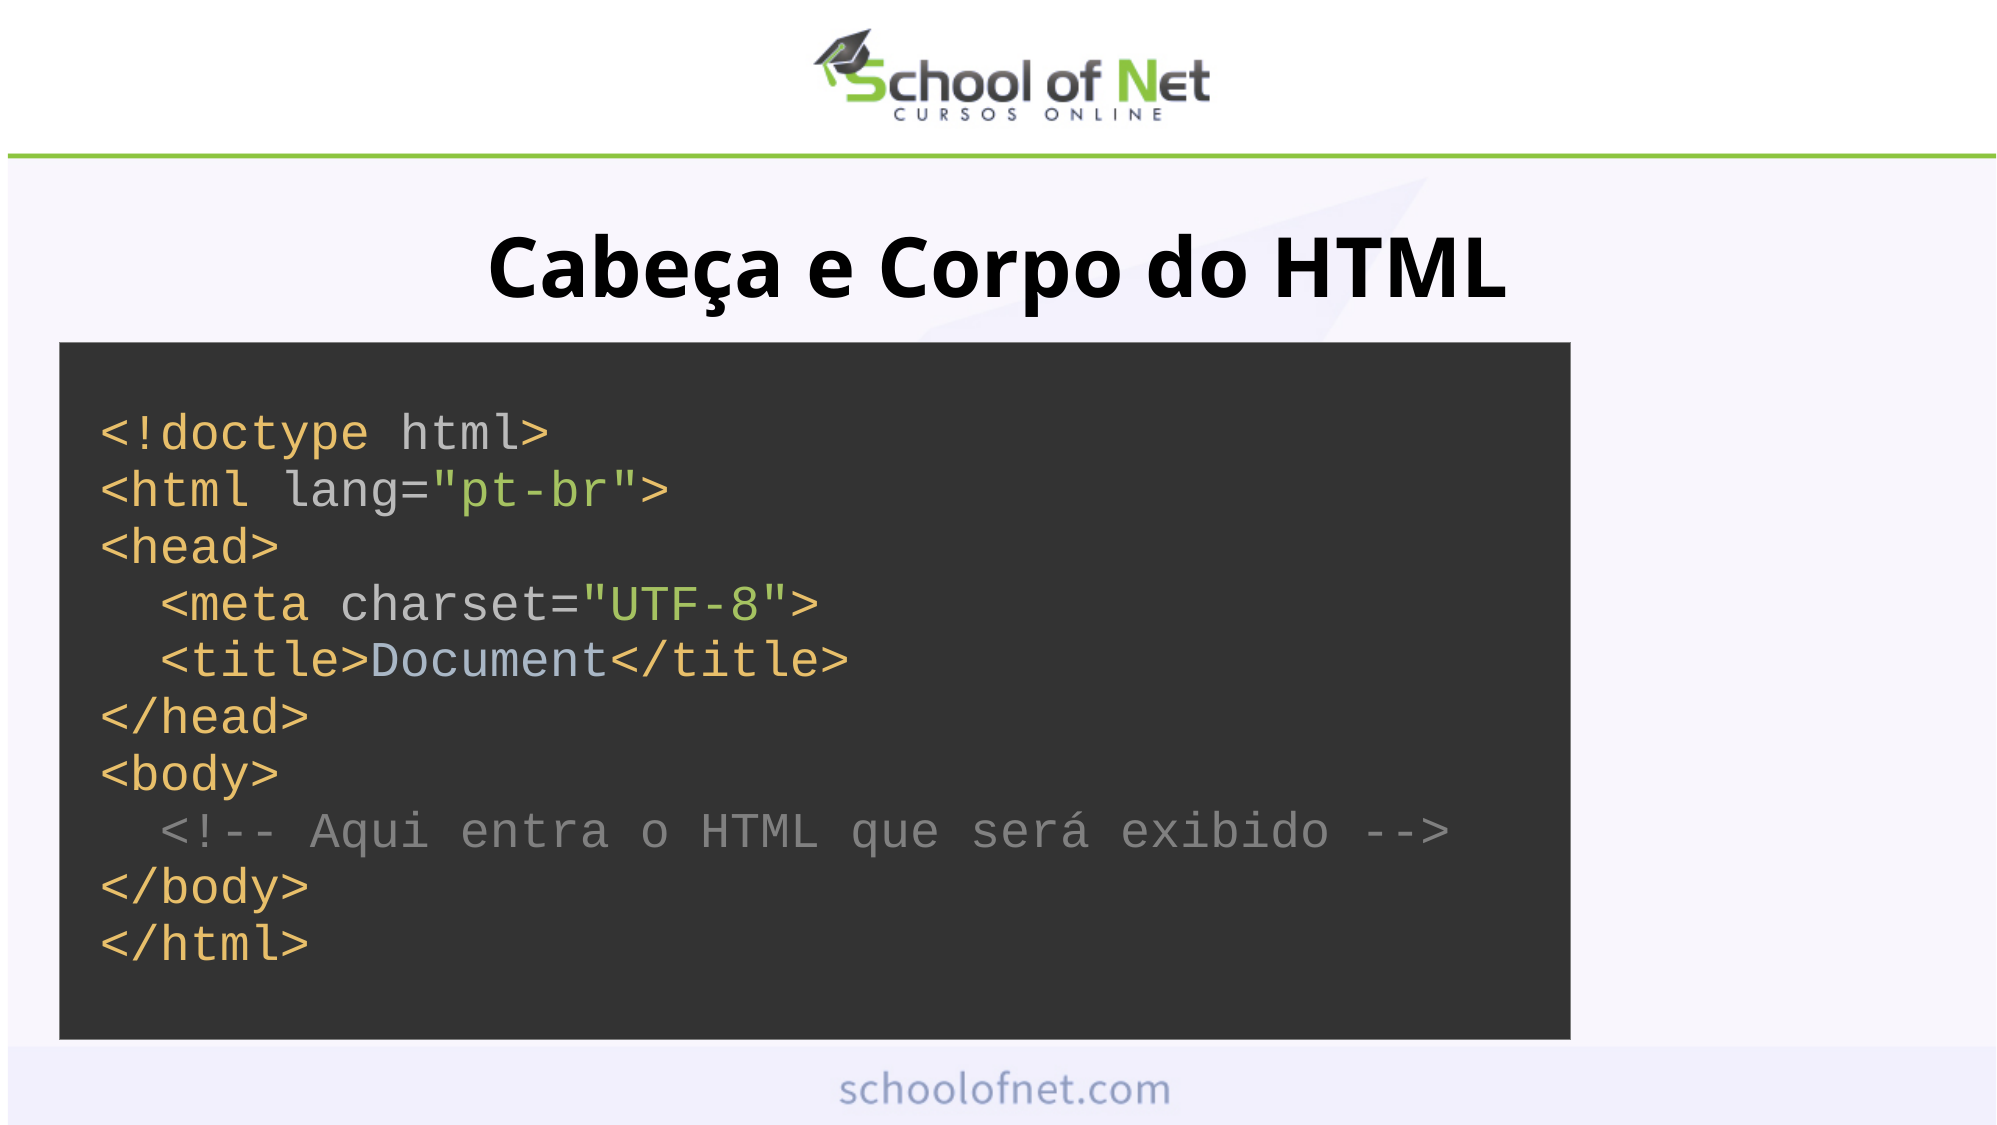

# Cabeça e Corpo do HTML
<!doctype html>
<html lang="pt-br">
<head>
 <meta charset="UTF-8">
 <title>Document</title>
</head>
<body>
 <!-- Aqui entra o HTML que será exibido -->
</body>
</html>